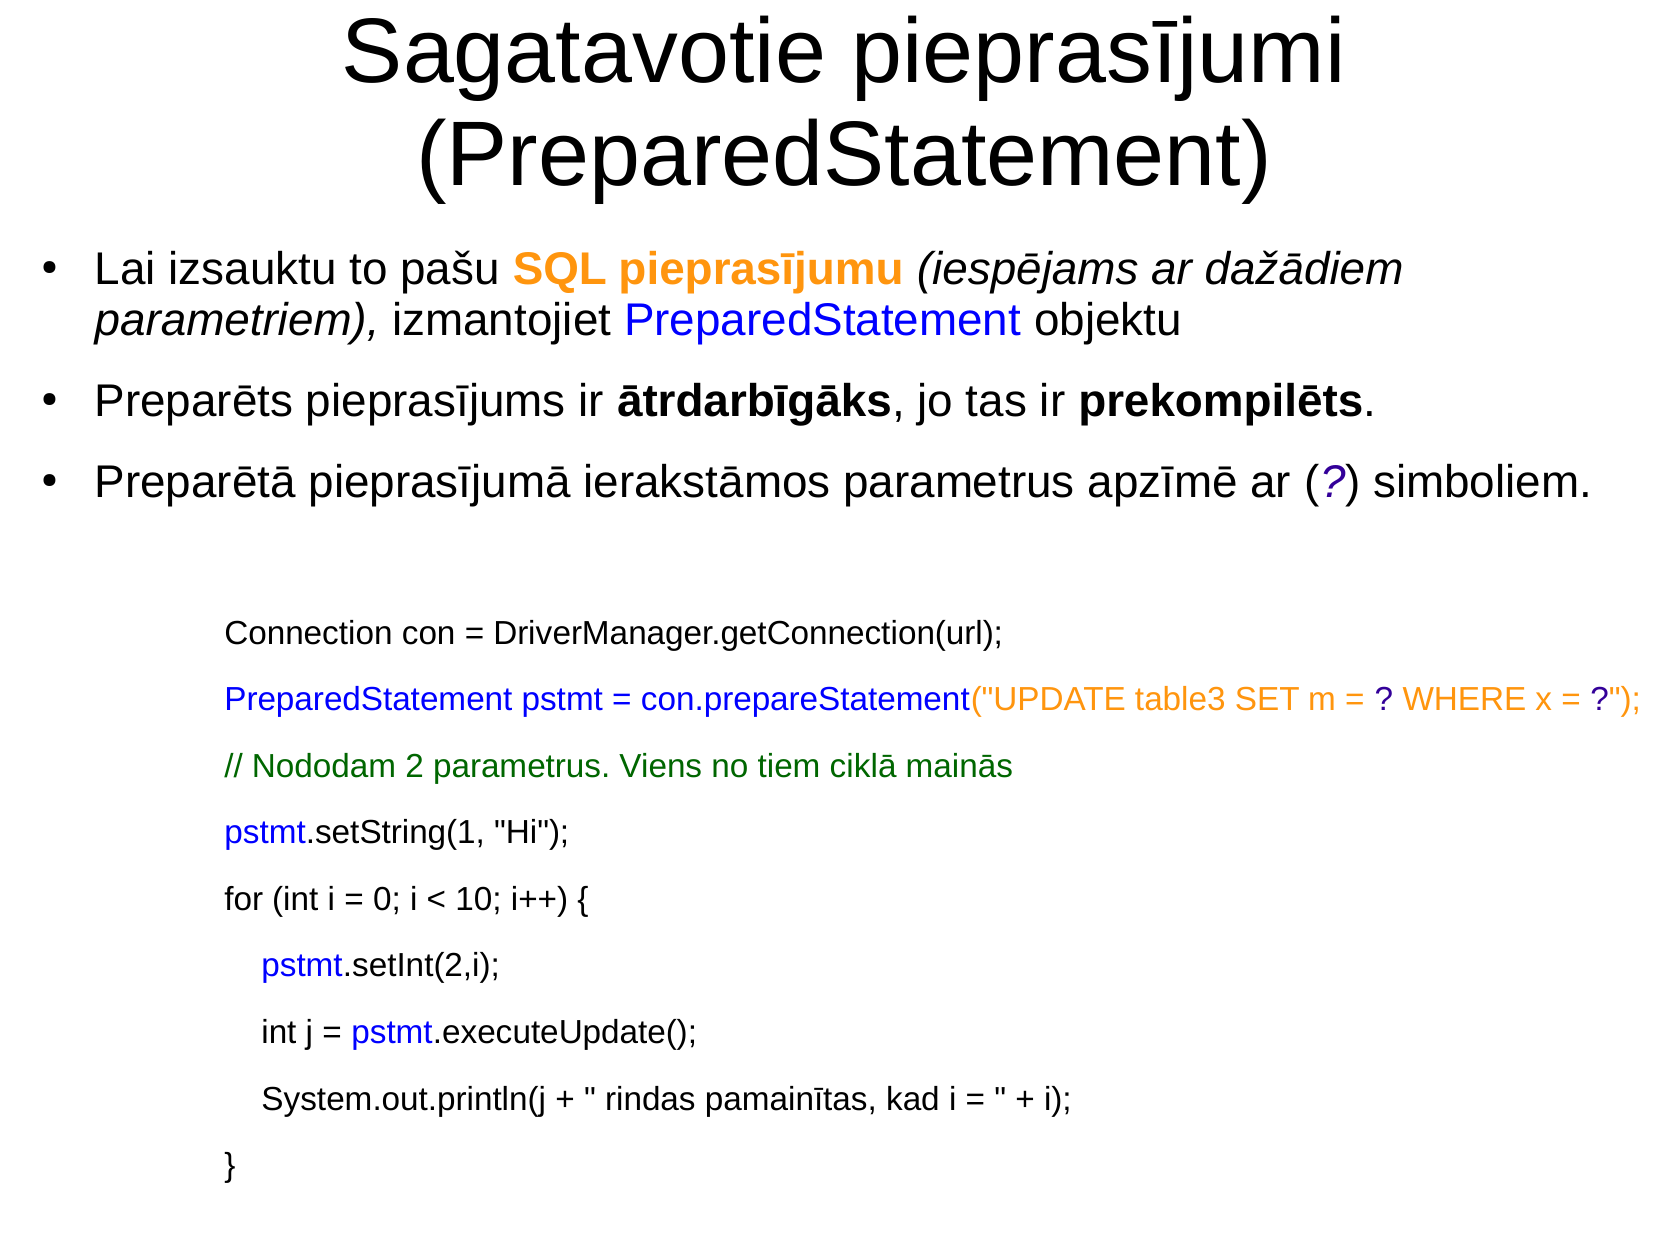

Sagatavotie pieprasījumi
(PreparedStatement)
Lai izsauktu to pašu SQL pieprasījumu (iespējams ar dažādiem parametriem), izmantojiet PreparedStatement objektu
Preparēts pieprasījums ir ātrdarbīgāks, jo tas ir prekompilēts.
Preparētā pieprasījumā ierakstāmos parametrus apzīmē ar (?) simboliem.
# Connection con = DriverManager.getConnection(url);
PreparedStatement pstmt = con.prepareStatement("UPDATE table3 SET m = ? WHERE x = ?");
// Nododam 2 parametrus. Viens no tiem ciklā mainās
pstmt.setString(1, "Hi");
for (int i = 0; i < 10; i++) {
 pstmt.setInt(2,i);
 int j = pstmt.executeUpdate();
 System.out.println(j + " rindas pamainītas, kad i = " + i);
}